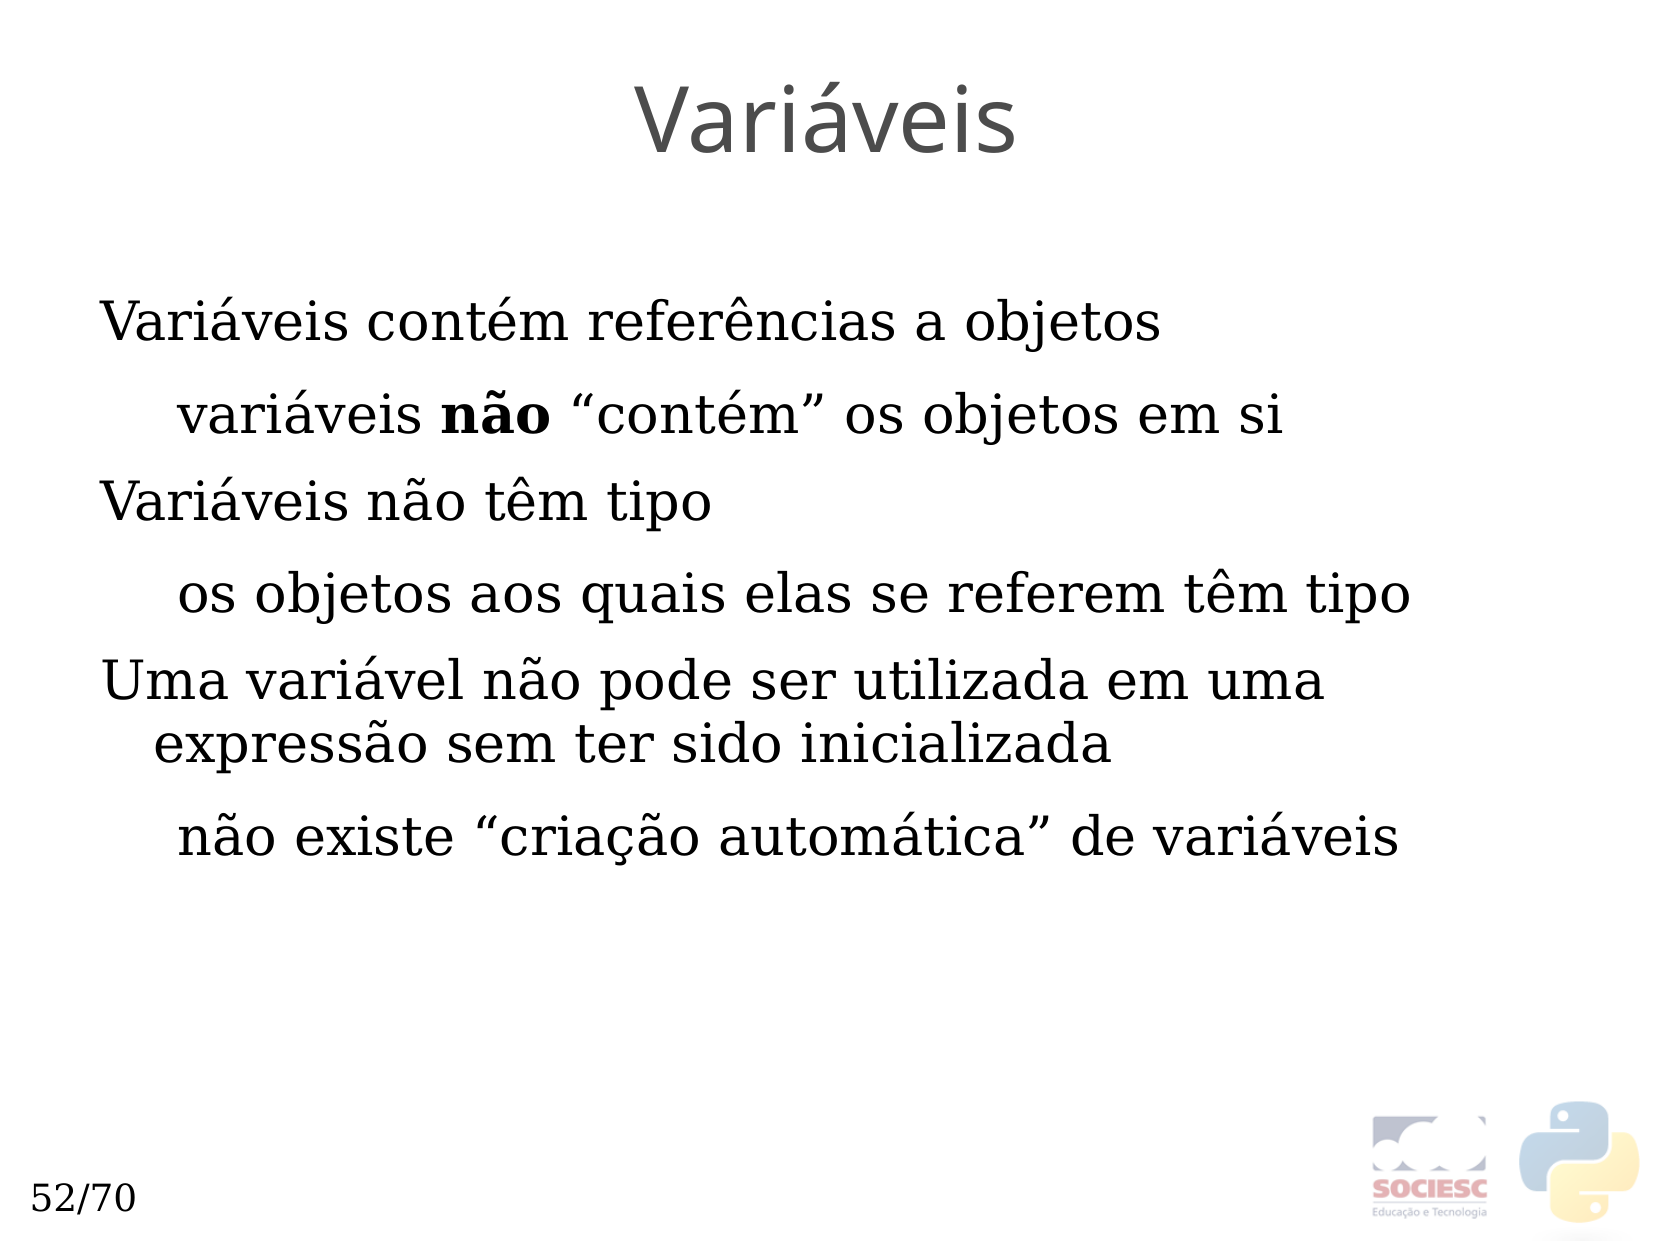

# Variáveis
Variáveis contém referências a objetos
variáveis não “contém” os objetos em si
Variáveis não têm tipo
os objetos aos quais elas se referem têm tipo
Uma variável não pode ser utilizada em uma expressão sem ter sido inicializada
não existe “criação automática” de variáveis